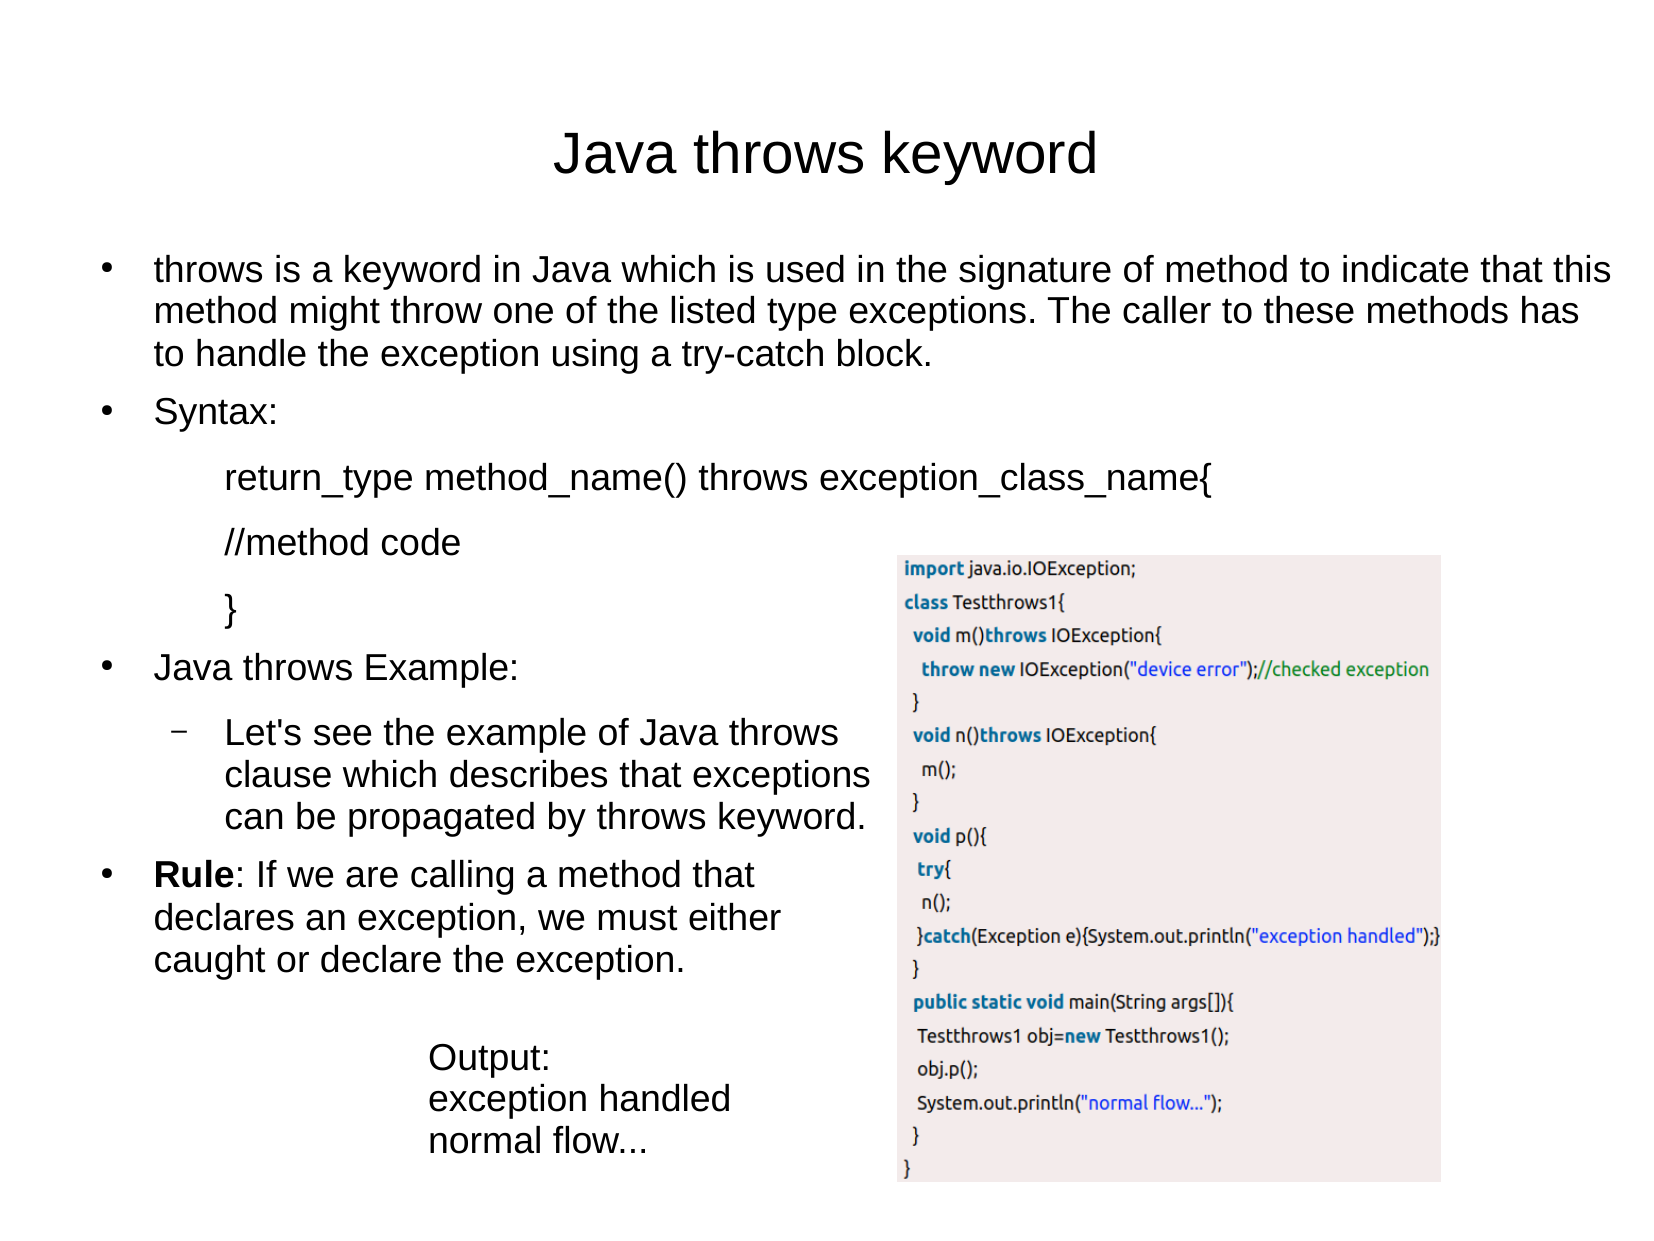

# Java throws keyword
throws is a keyword in Java which is used in the signature of method to indicate that this method might throw one of the listed type exceptions. The caller to these methods has to handle the exception using a try-catch block.
Syntax:
return_type method_name() throws exception_class_name{
//method code
}
Java throws Example:
Let's see the example of Java throws
clause which describes that exceptions
can be propagated by throws keyword.
Rule: If we are calling a method that
declares an exception, we must either
caught or declare the exception.
Output:
exception handled
normal flow...